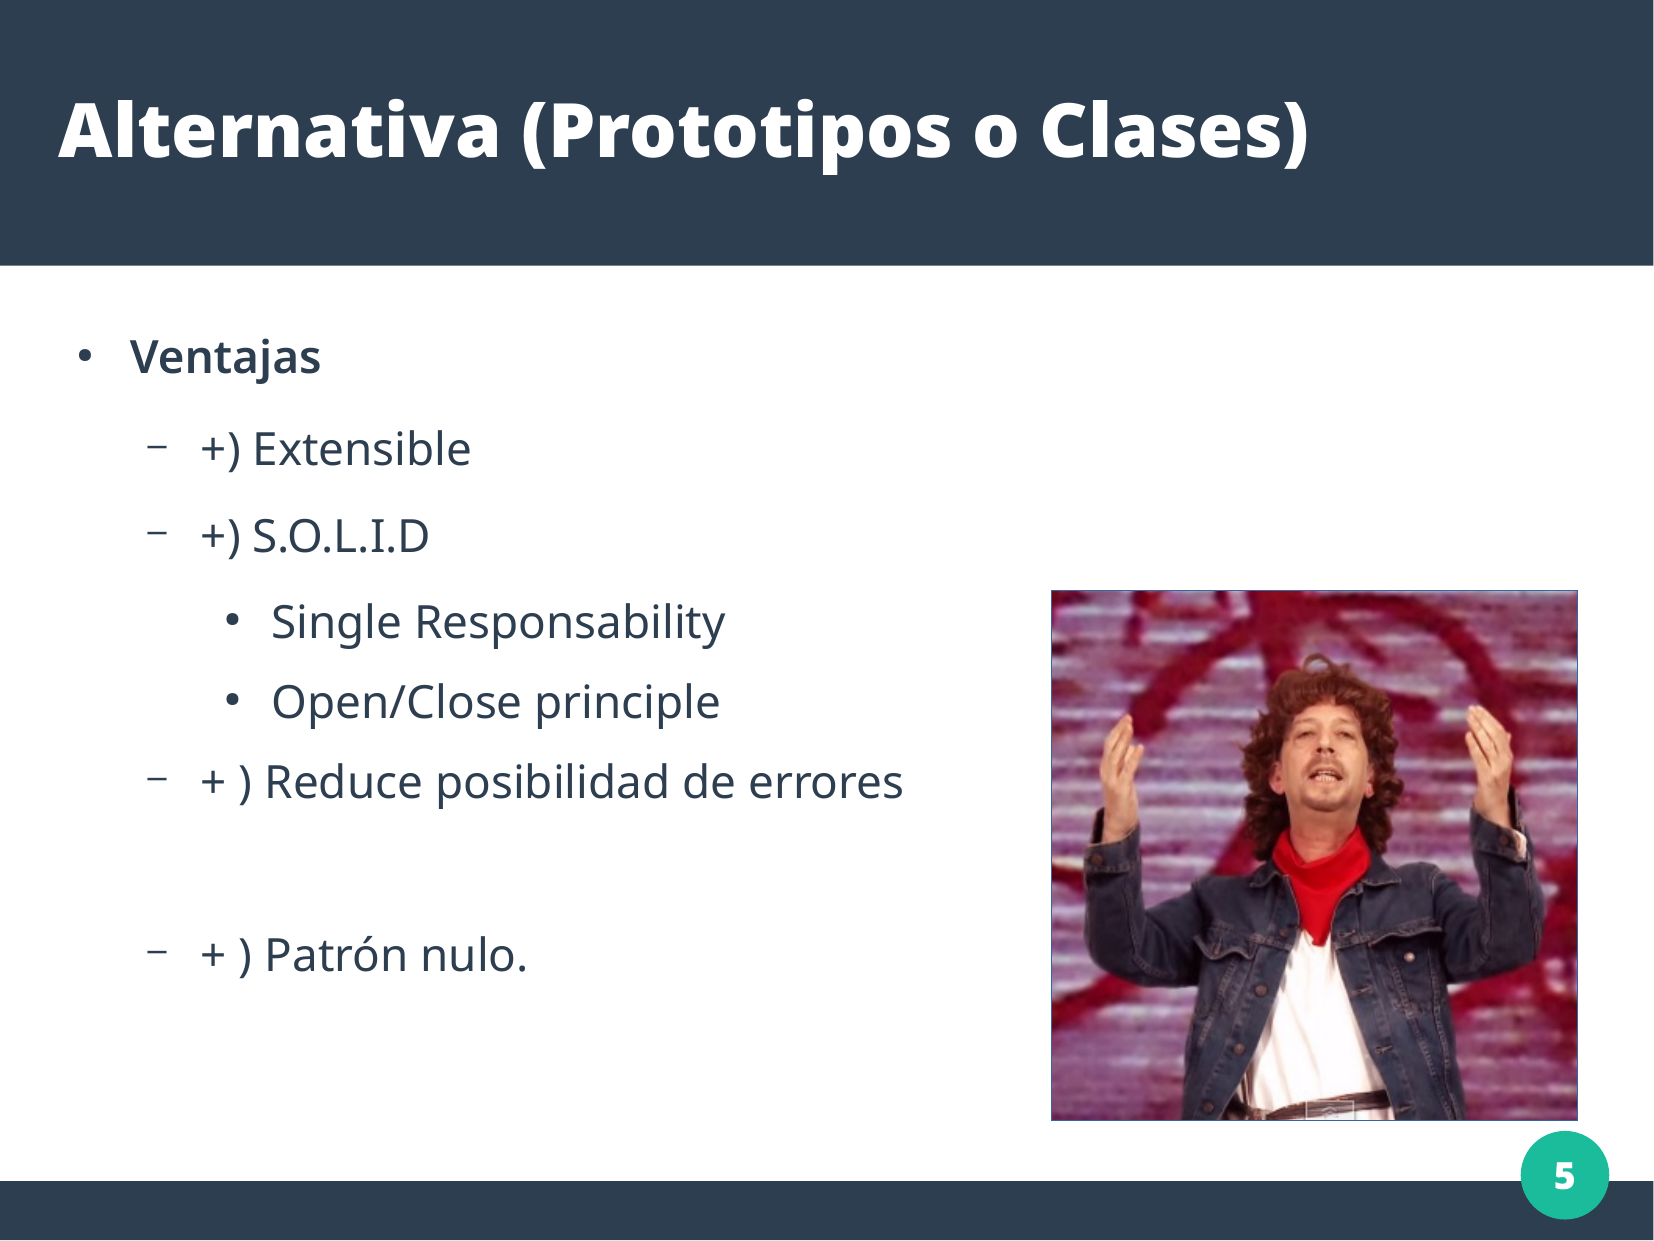

# Alternativa (Prototipos o Clases)
Ventajas
+) Extensible
+) S.O.L.I.D
Single Responsability
Open/Close principle
+ ) Reduce posibilidad de errores
+ ) Patrón nulo.
5